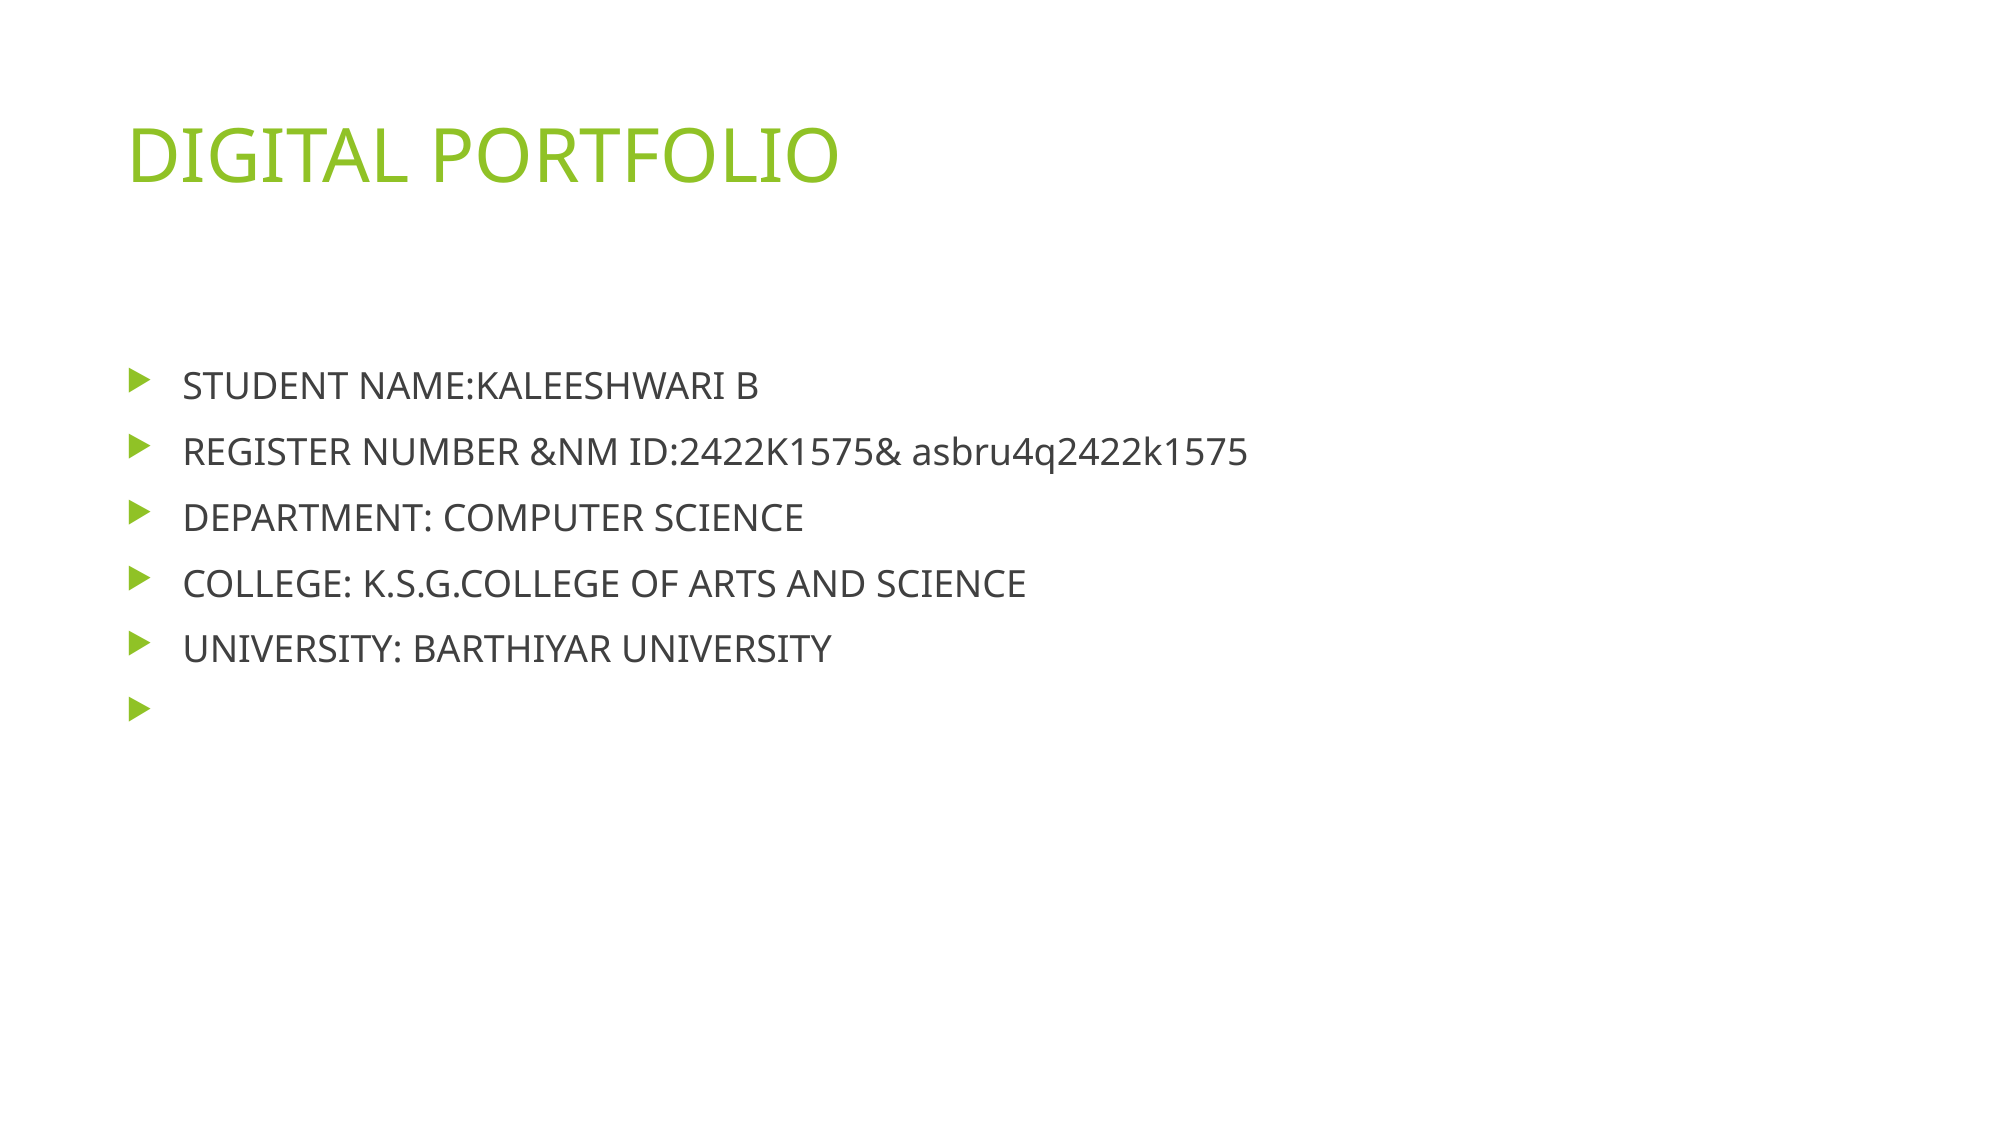

# DIGITAL PORTFOLIO
STUDENT NAME:KALEESHWARI B
REGISTER NUMBER &NM ID:2422K1575& asbru4q2422k1575
DEPARTMENT: COMPUTER SCIENCE
COLLEGE: K.S.G.COLLEGE OF ARTS AND SCIENCE
UNIVERSITY: BARTHIYAR UNIVERSITY